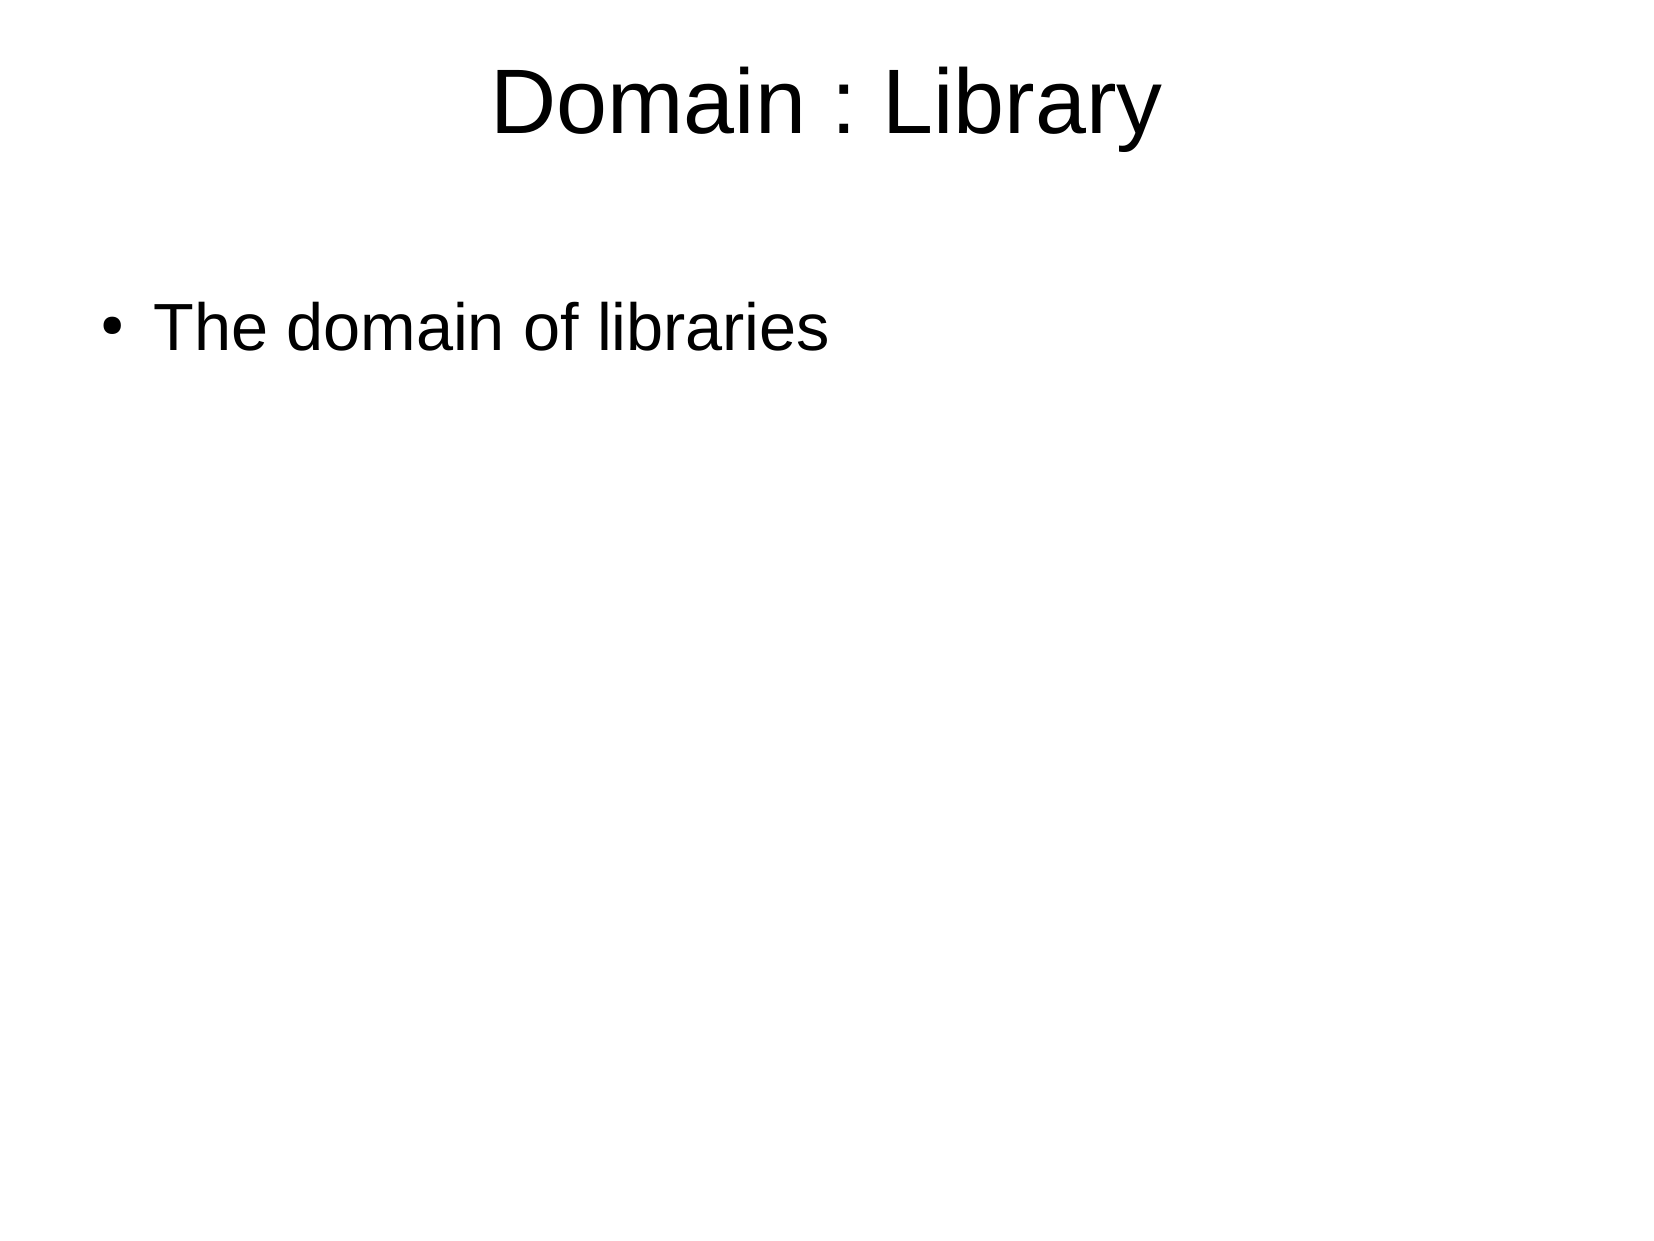

# Domain : Library
The domain of libraries